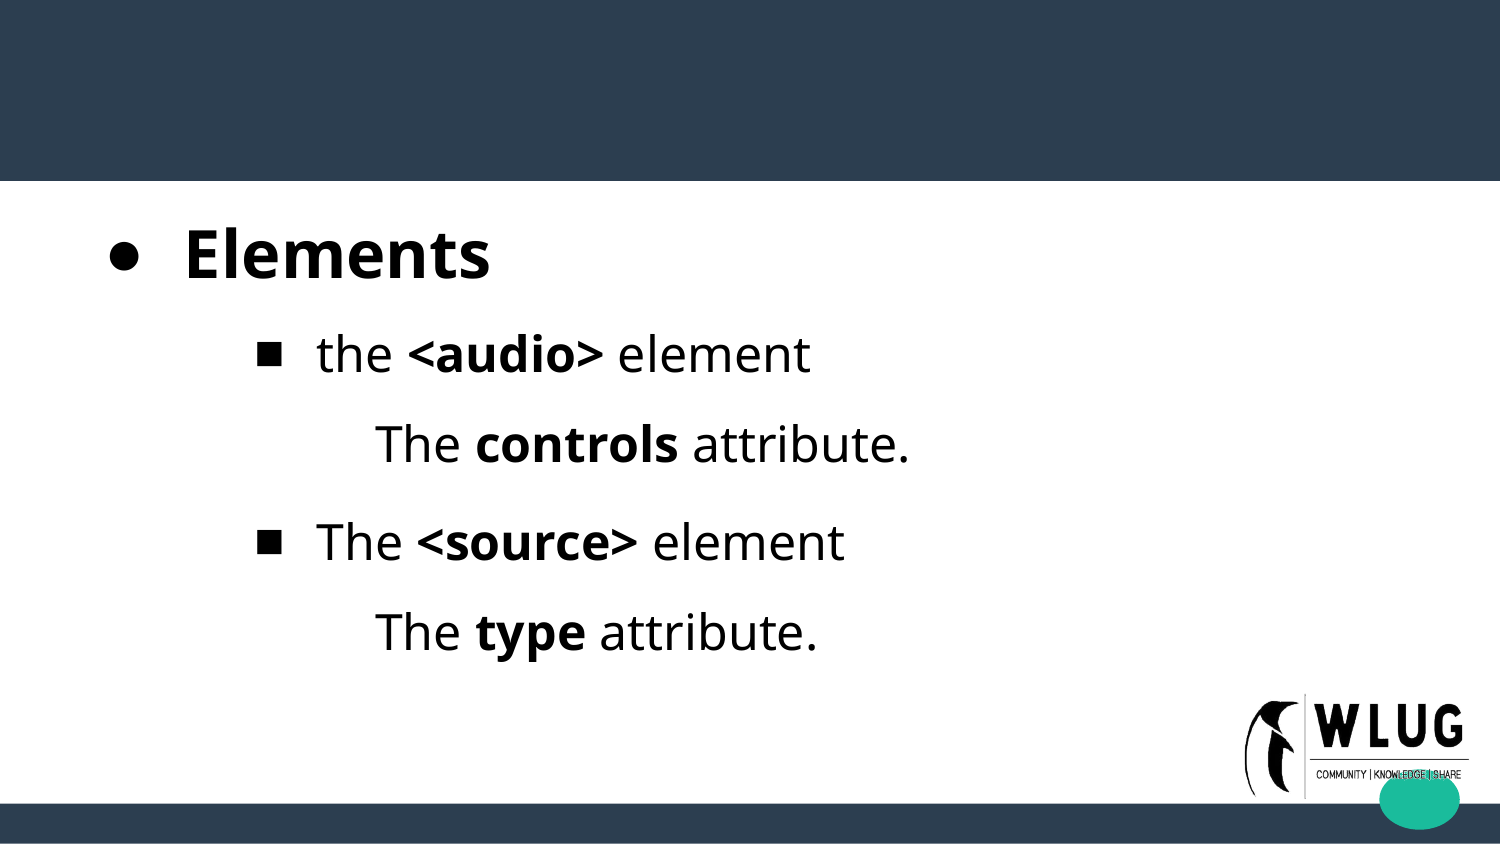

# Elements
the <audio> element
The controls attribute.
The <source> element
The type attribute.